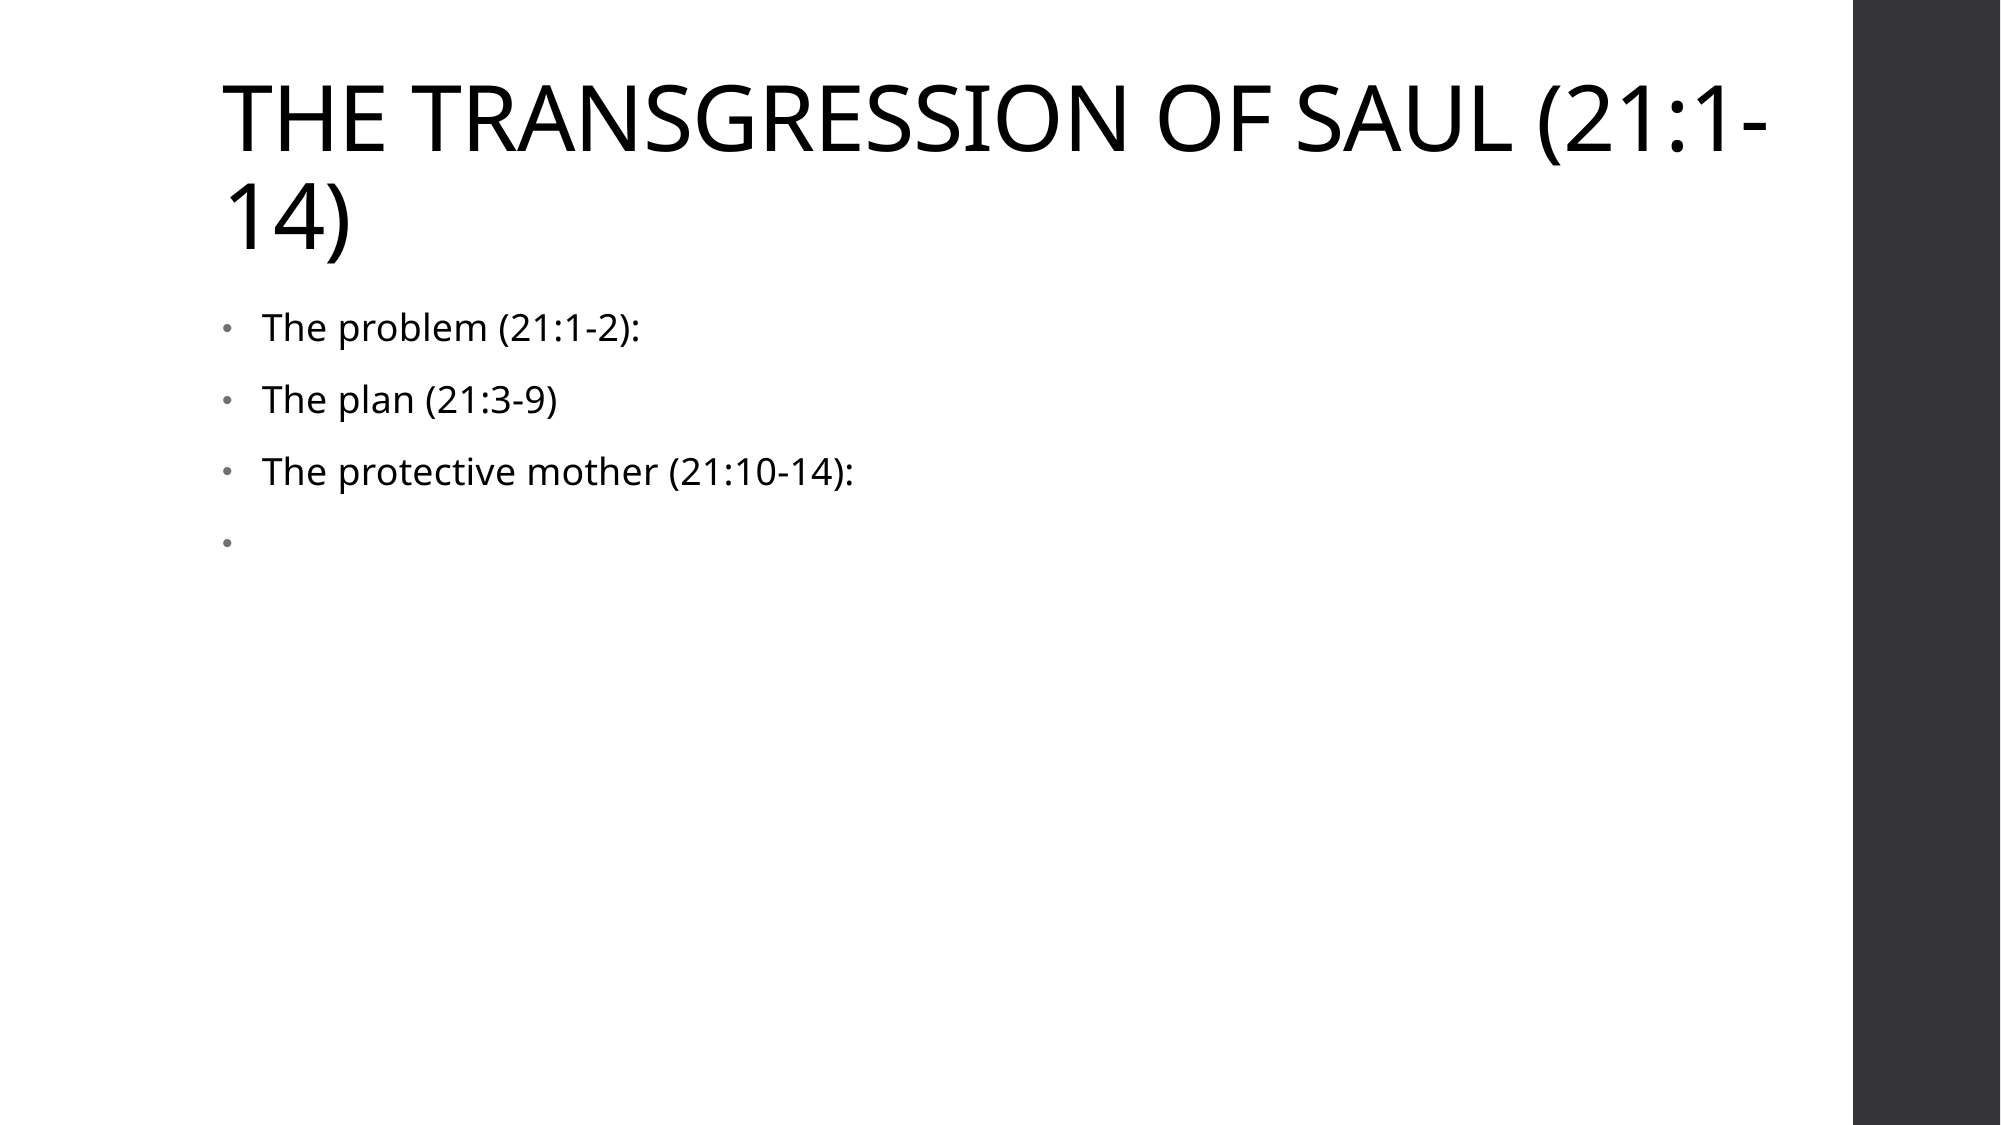

# THE TRANSGRESSION OF SAUL (21:1-14)
 The problem (21:1-2):
 The plan (21:3-9)
 The protective mother (21:10-14):